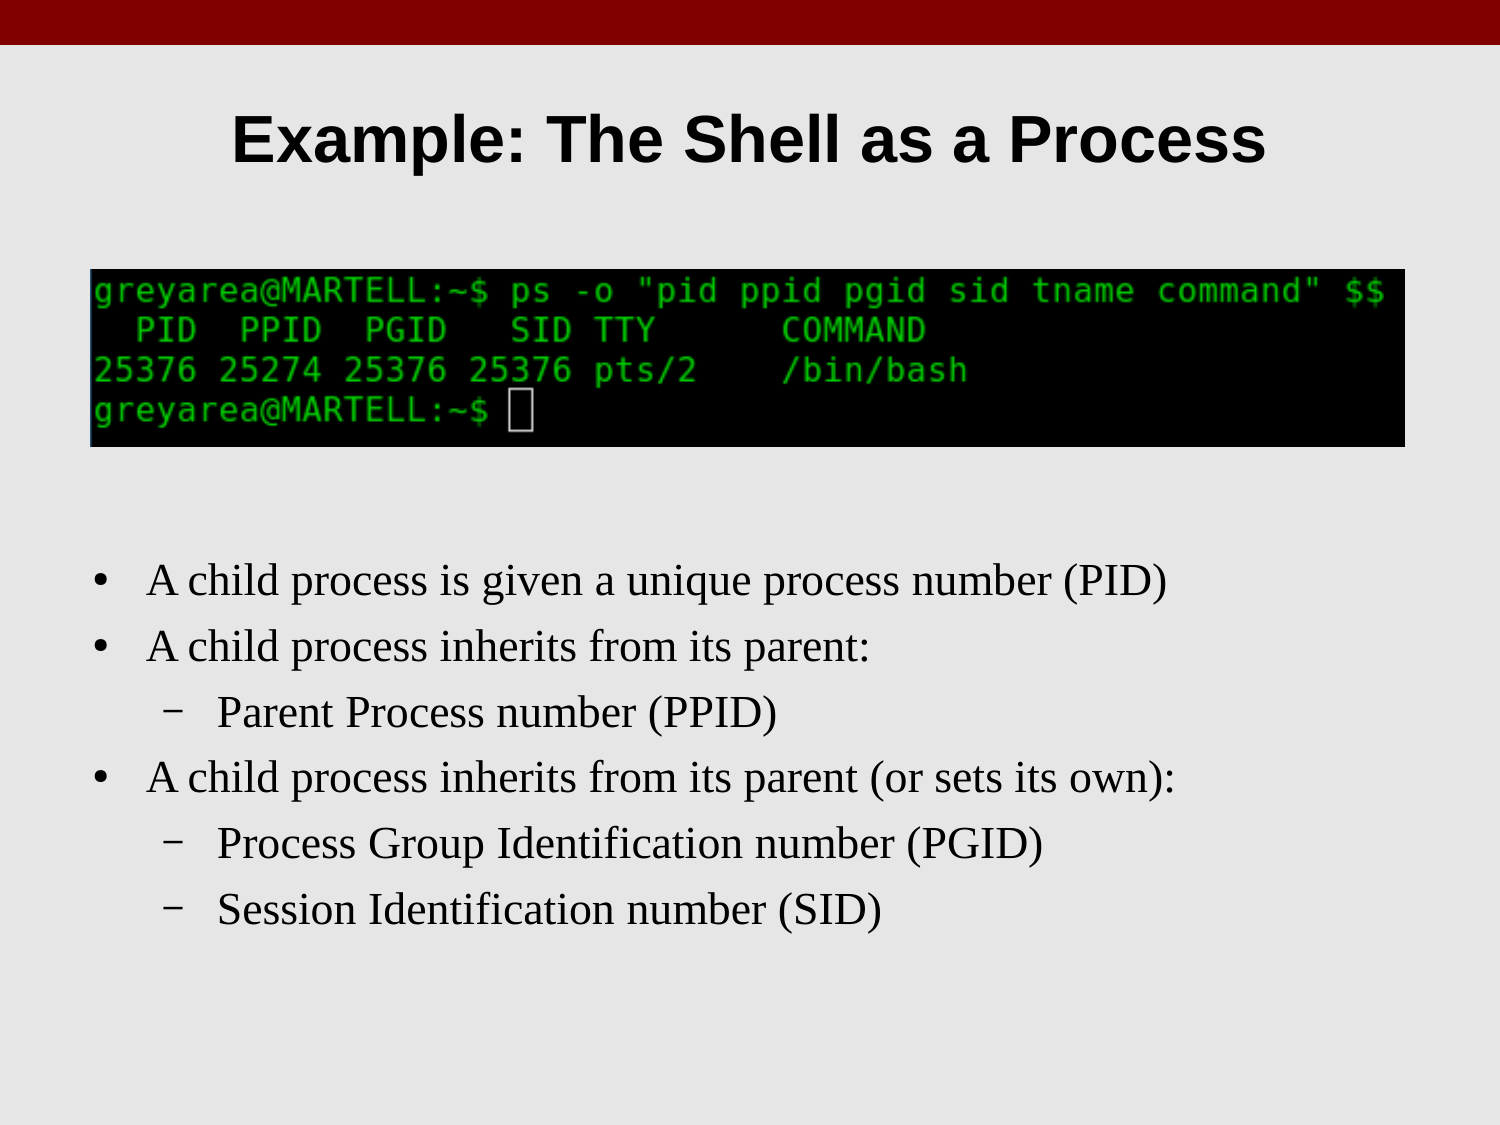

# Example: The Shell as a Process
A child process is given a unique process number (PID)
A child process inherits from its parent:
Parent Process number (PPID)
A child process inherits from its parent (or sets its own):
Process Group Identification number (PGID)
Session Identification number (SID)